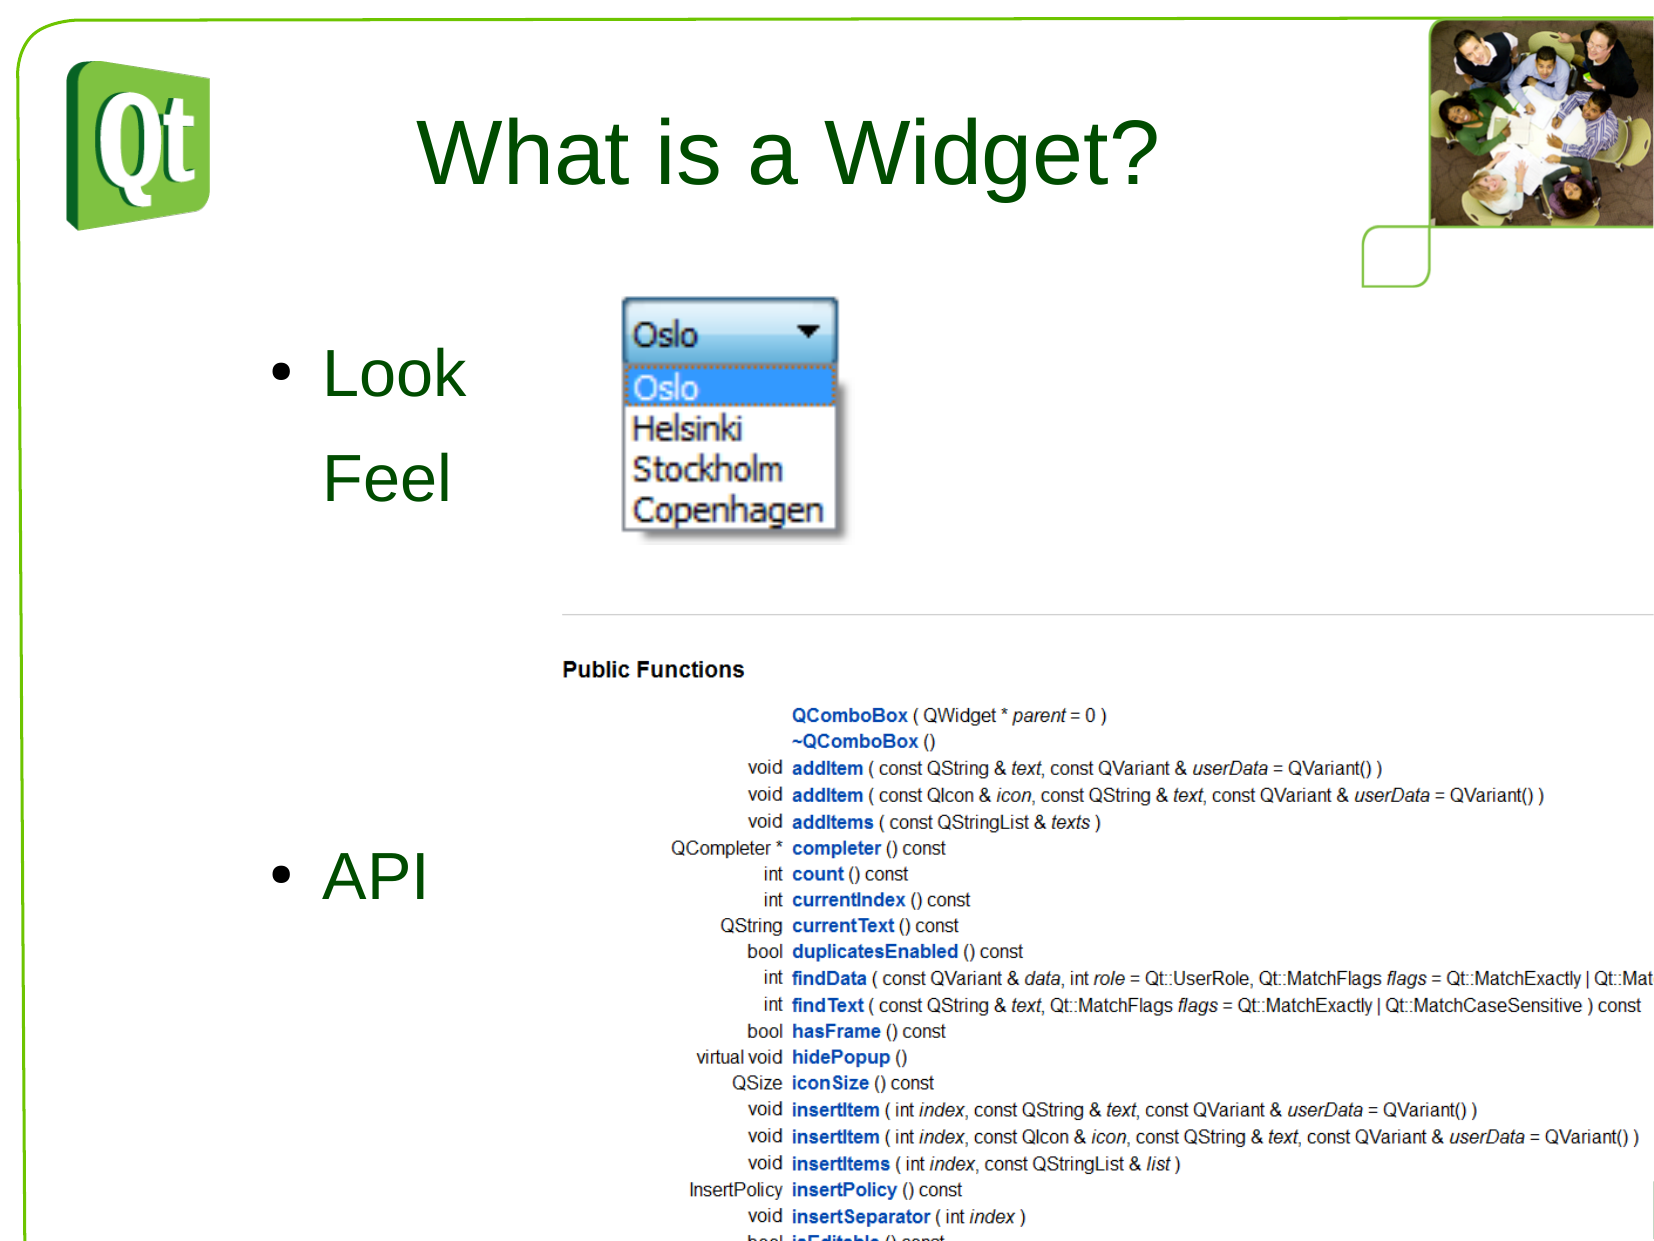

# What is a Widget?
Look
Feel
API